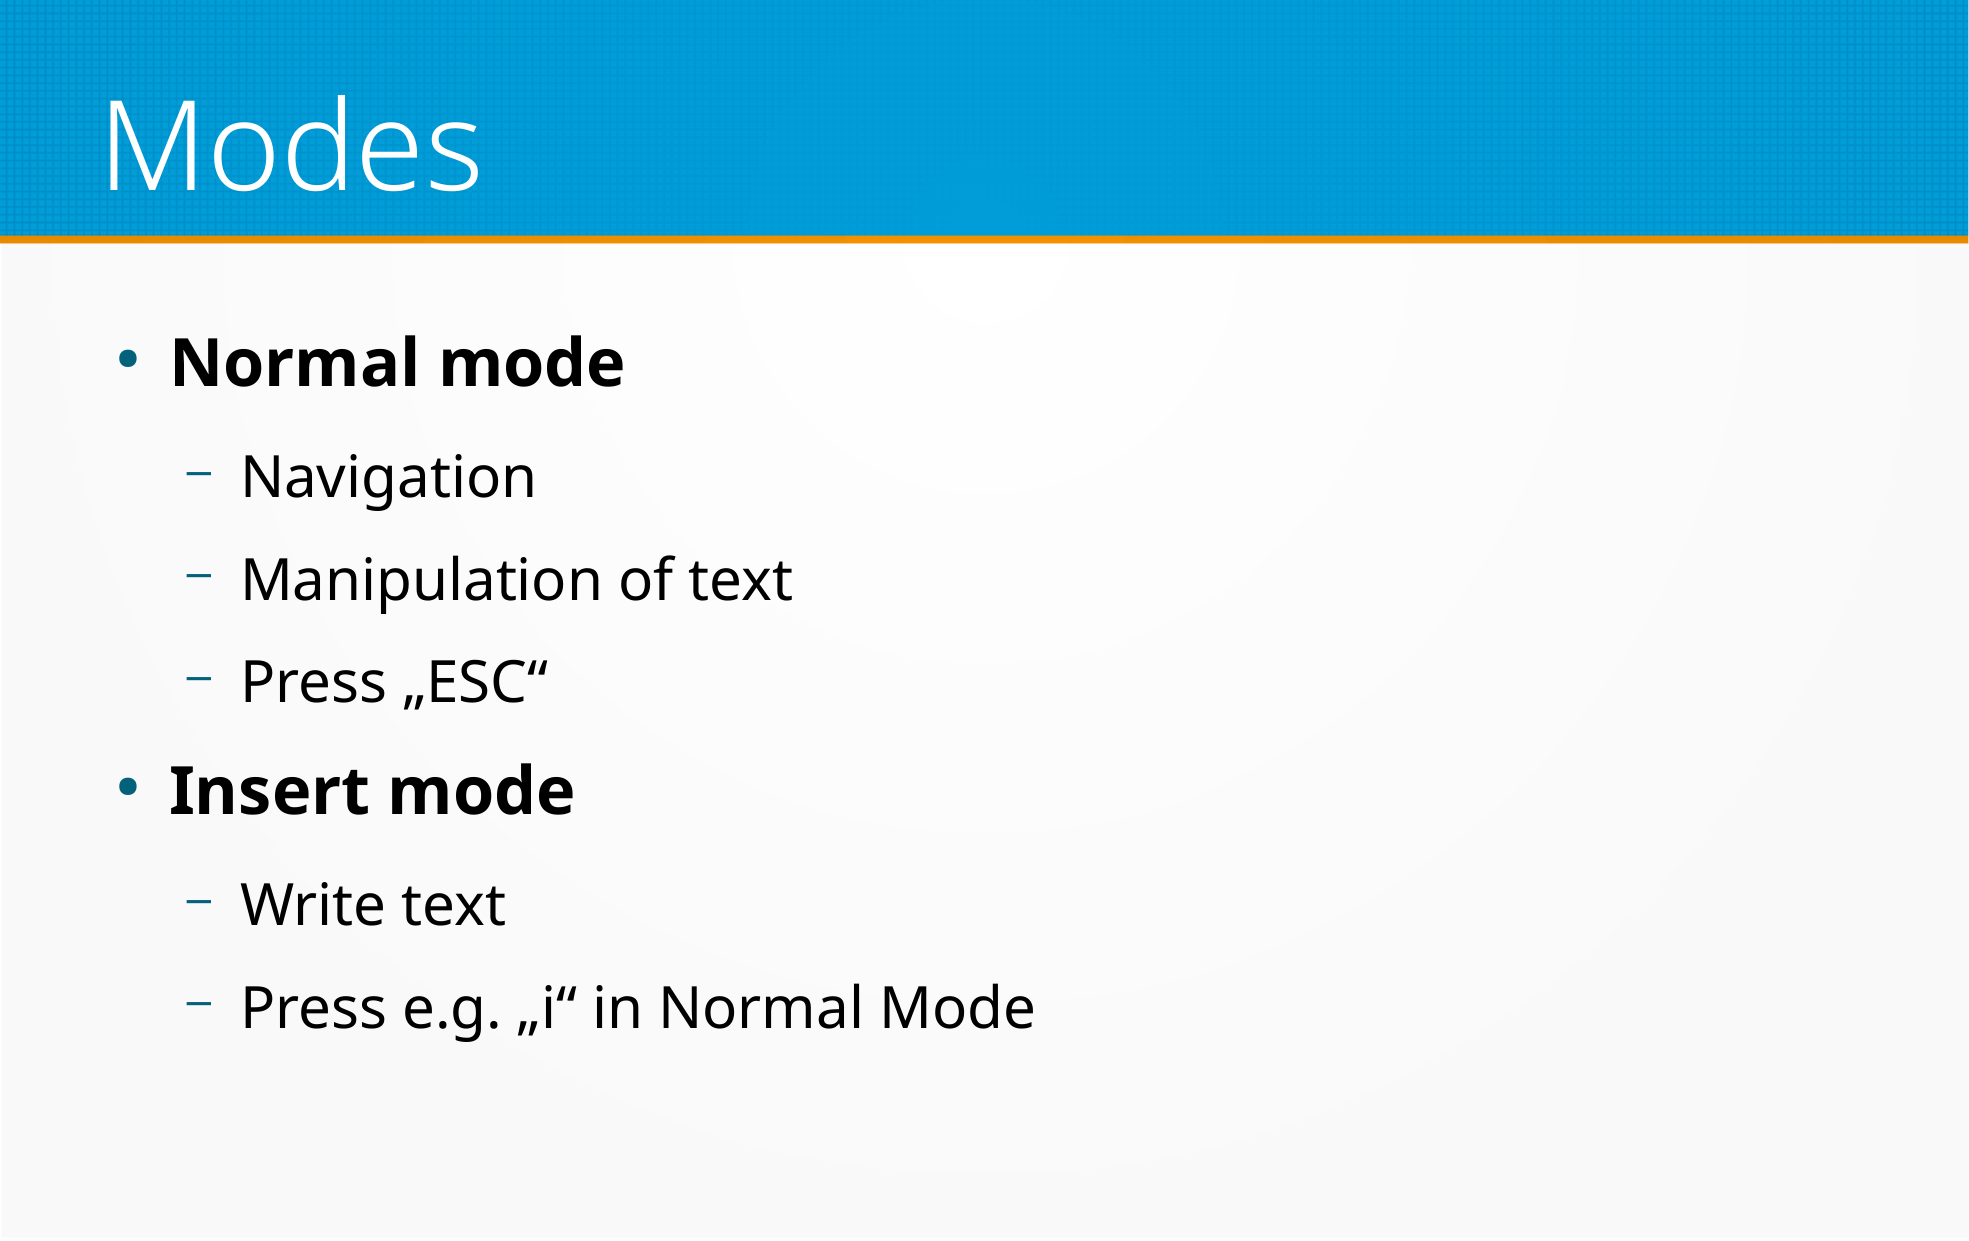

# Modes
Normal mode
Navigation
Manipulation of text
Press „ESC“
Insert mode
Write text
Press e.g. „i“ in Normal Mode